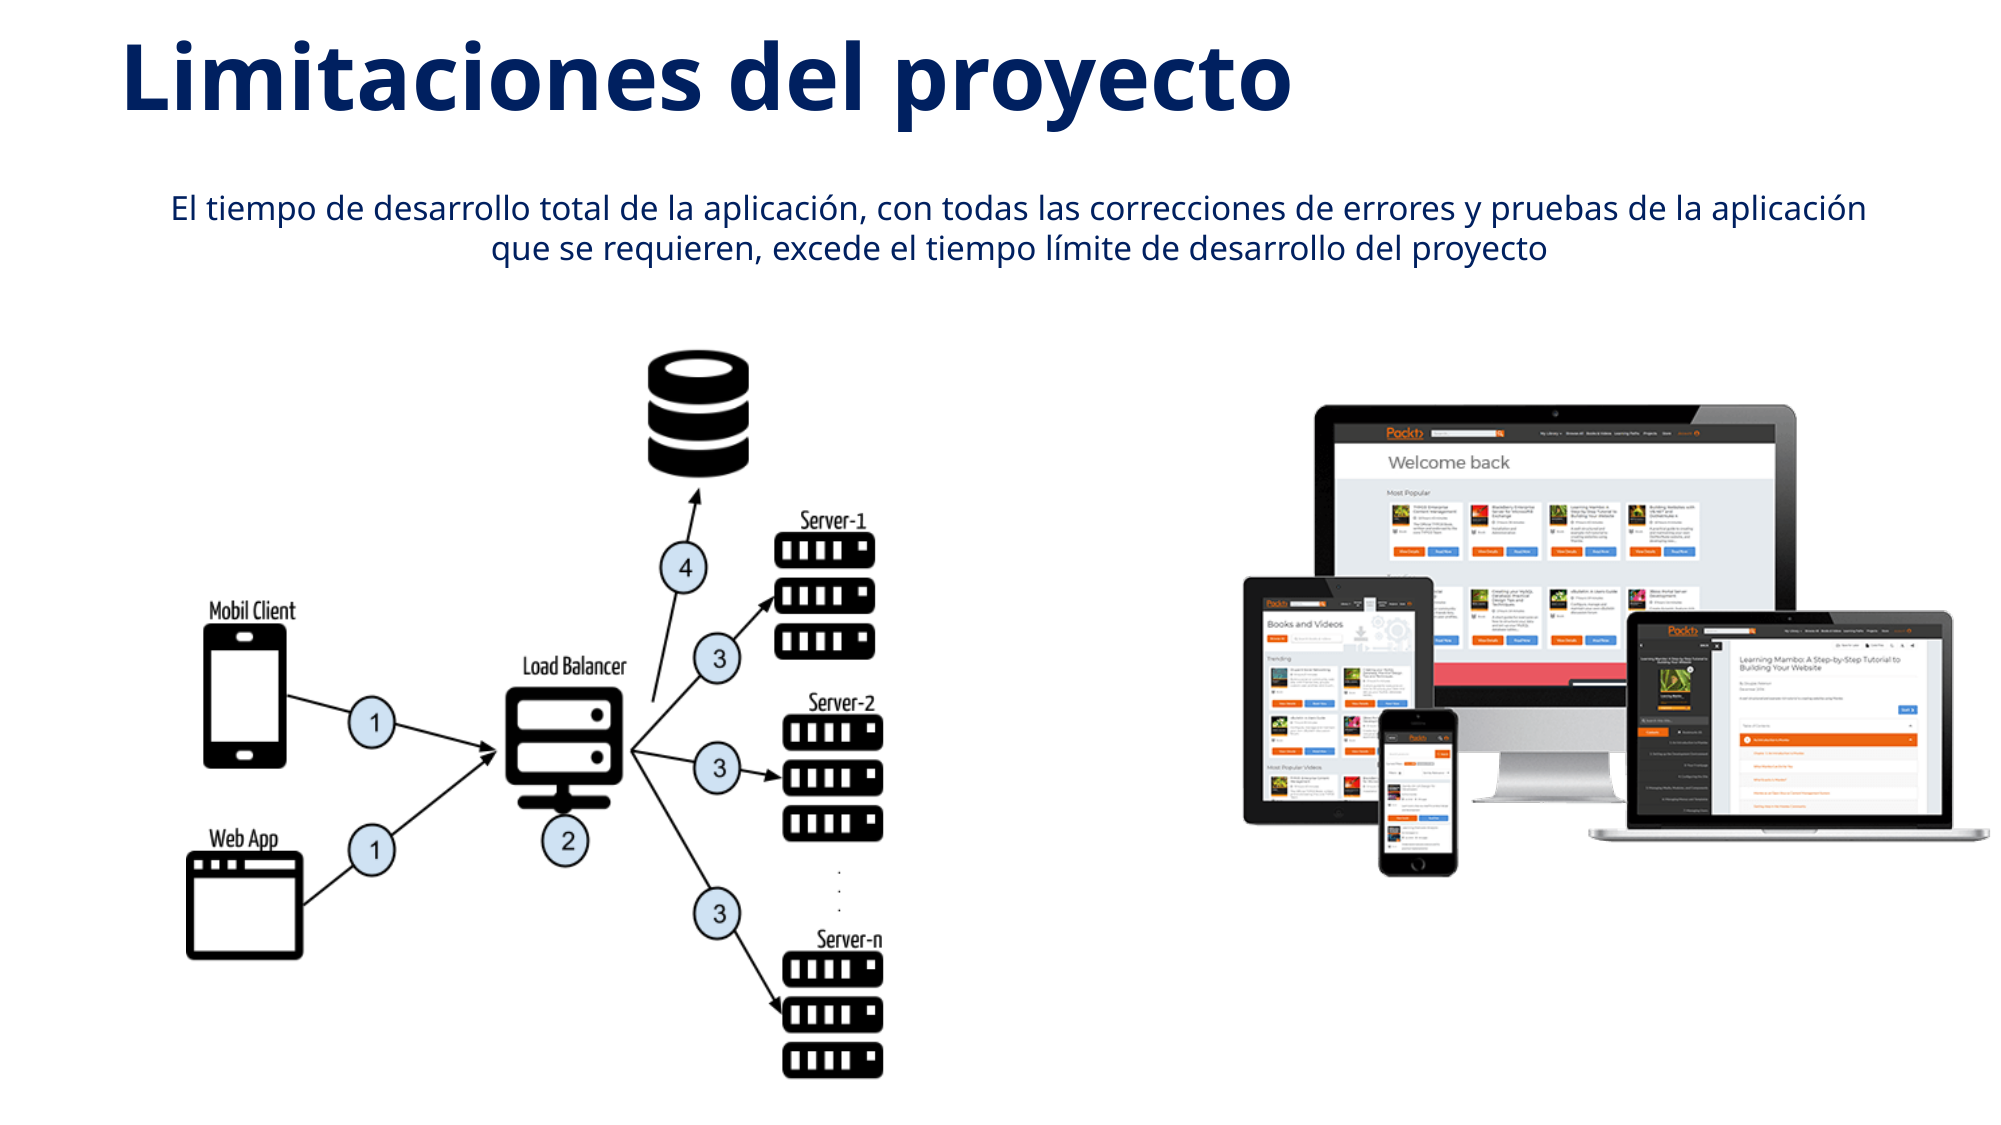

Limitaciones del proyecto
# Diapositiva de recursos humanos 8
El tiempo de desarrollo total de la aplicación, con todas las correcciones de errores y pruebas de la aplicación que se requieren, excede el tiempo límite de desarrollo del proyecto